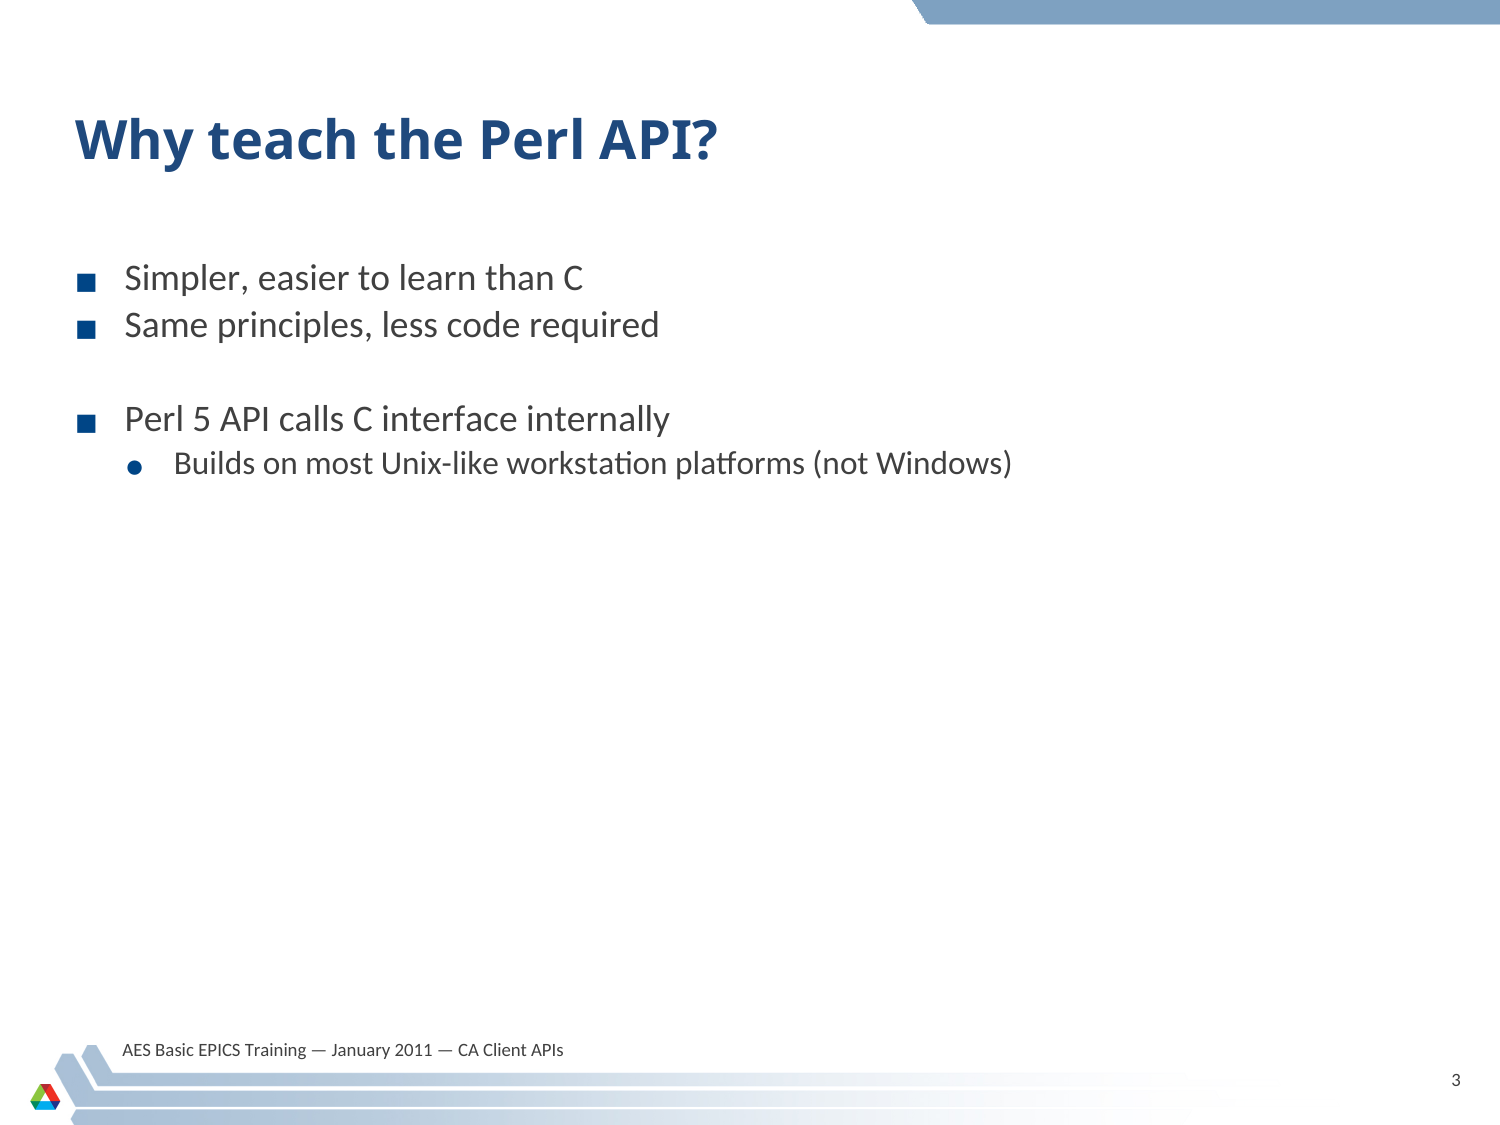

# Why teach the Perl API?
Simpler, easier to learn than C
Same principles, less code required
Perl 5 API calls C interface internally
Builds on most Unix-like workstation platforms (not Windows)
AES Basic EPICS Training — January 2011 — CA Client APIs
3